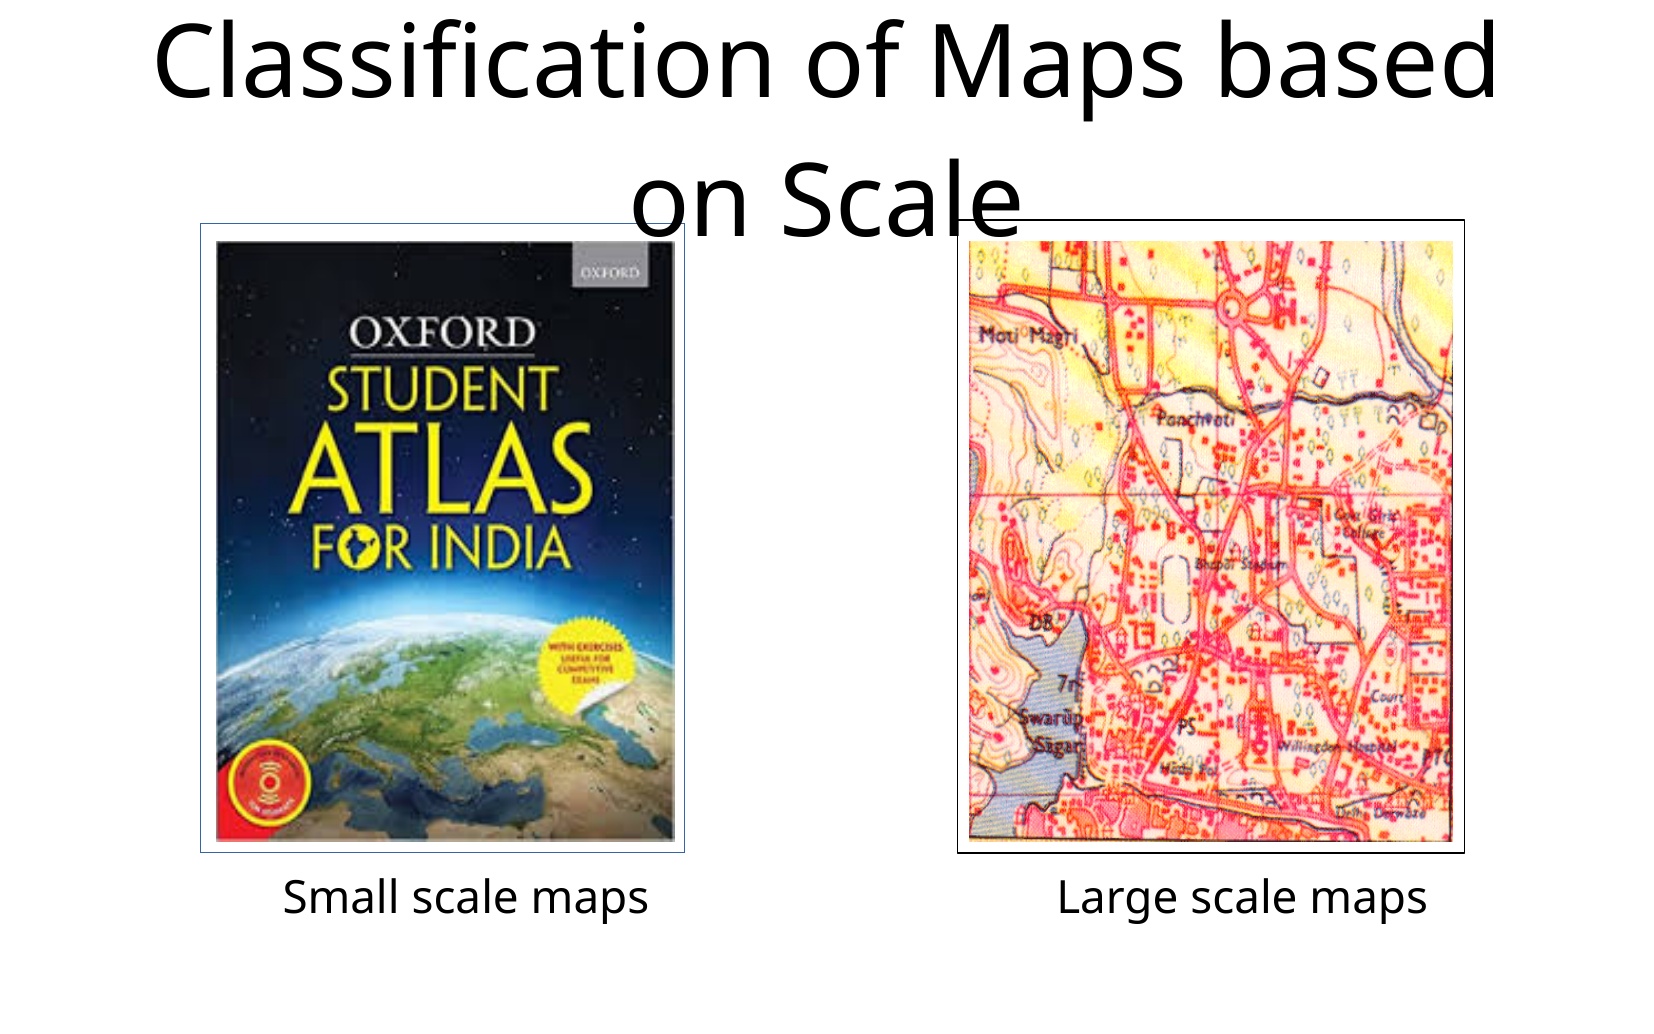

# Classification of Maps based on Scale
Small scale maps‍‍
Large scale maps‍‍